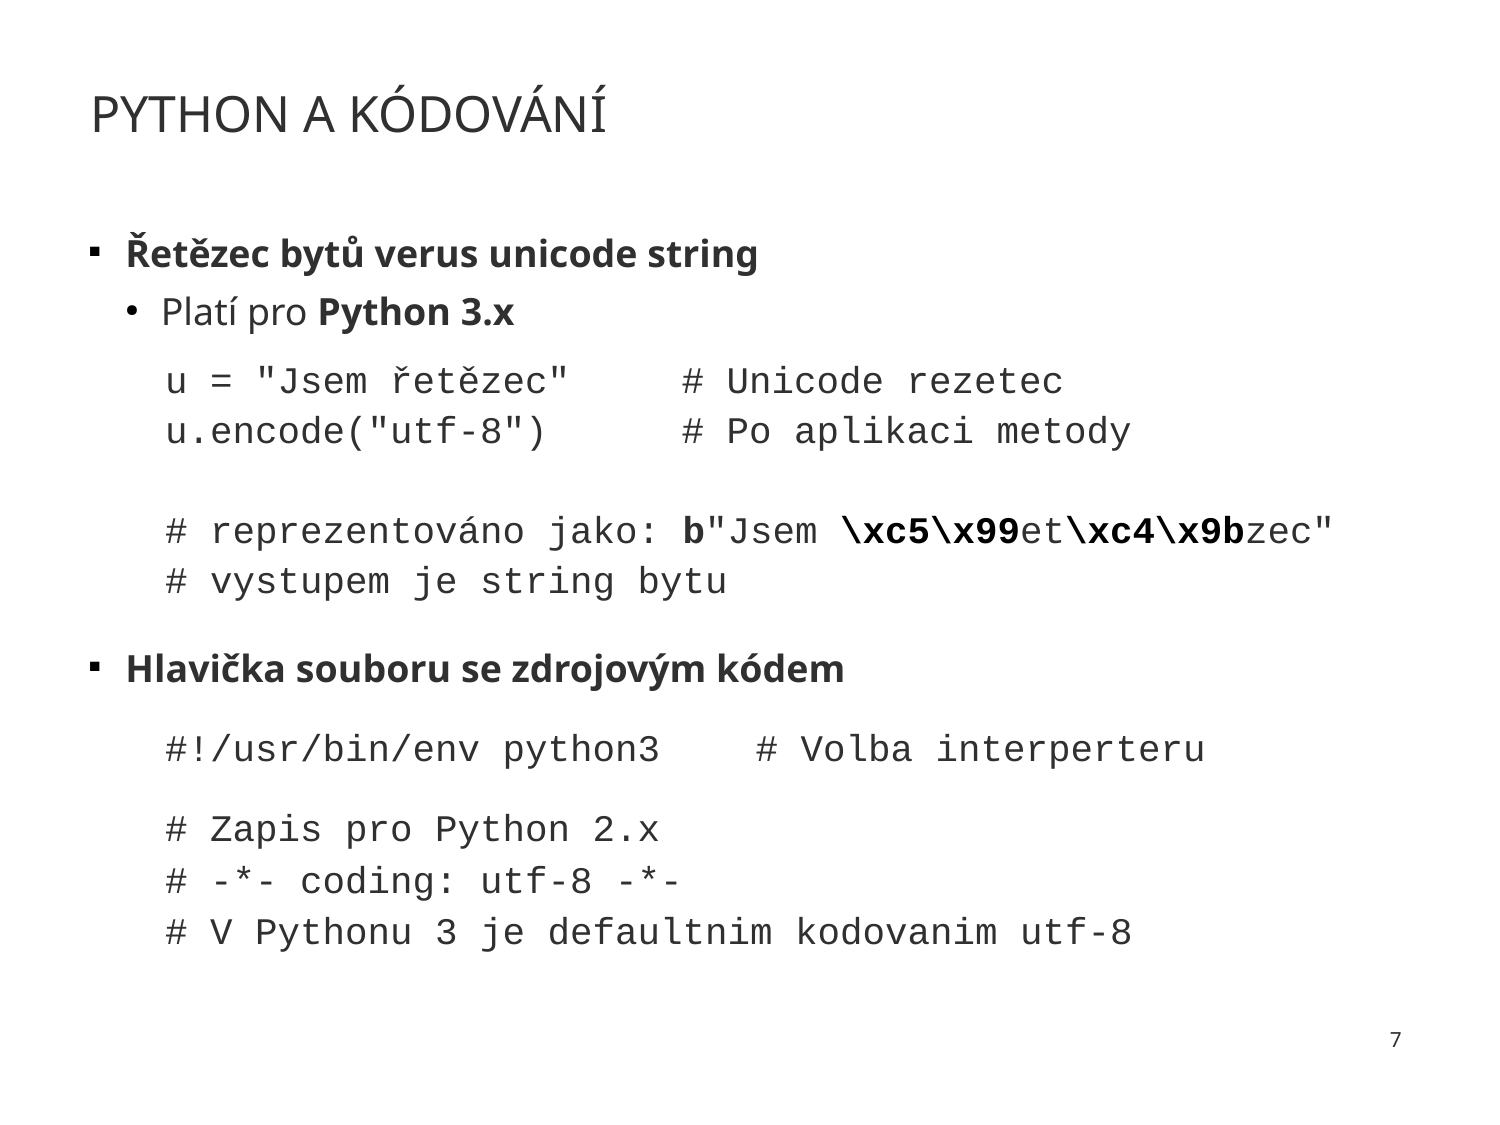

# Python a kódování
Řetězec bytů verus unicode string
Platí pro Python 3.x
u = "Jsem řetězec" 		# Unicode rezetec
u.encode("utf-8") 	# Po aplikaci metody
# reprezentováno jako: b"Jsem \xc5\x99et\xc4\x9bzec"
# vystupem je string bytu
Hlavička souboru se zdrojovým kódem
#!/usr/bin/env python3		# Volba interperteru
# Zapis pro Python 2.x
# -*- coding: utf-8 -*-
# V Pythonu 3 je defaultnim kodovanim utf-8